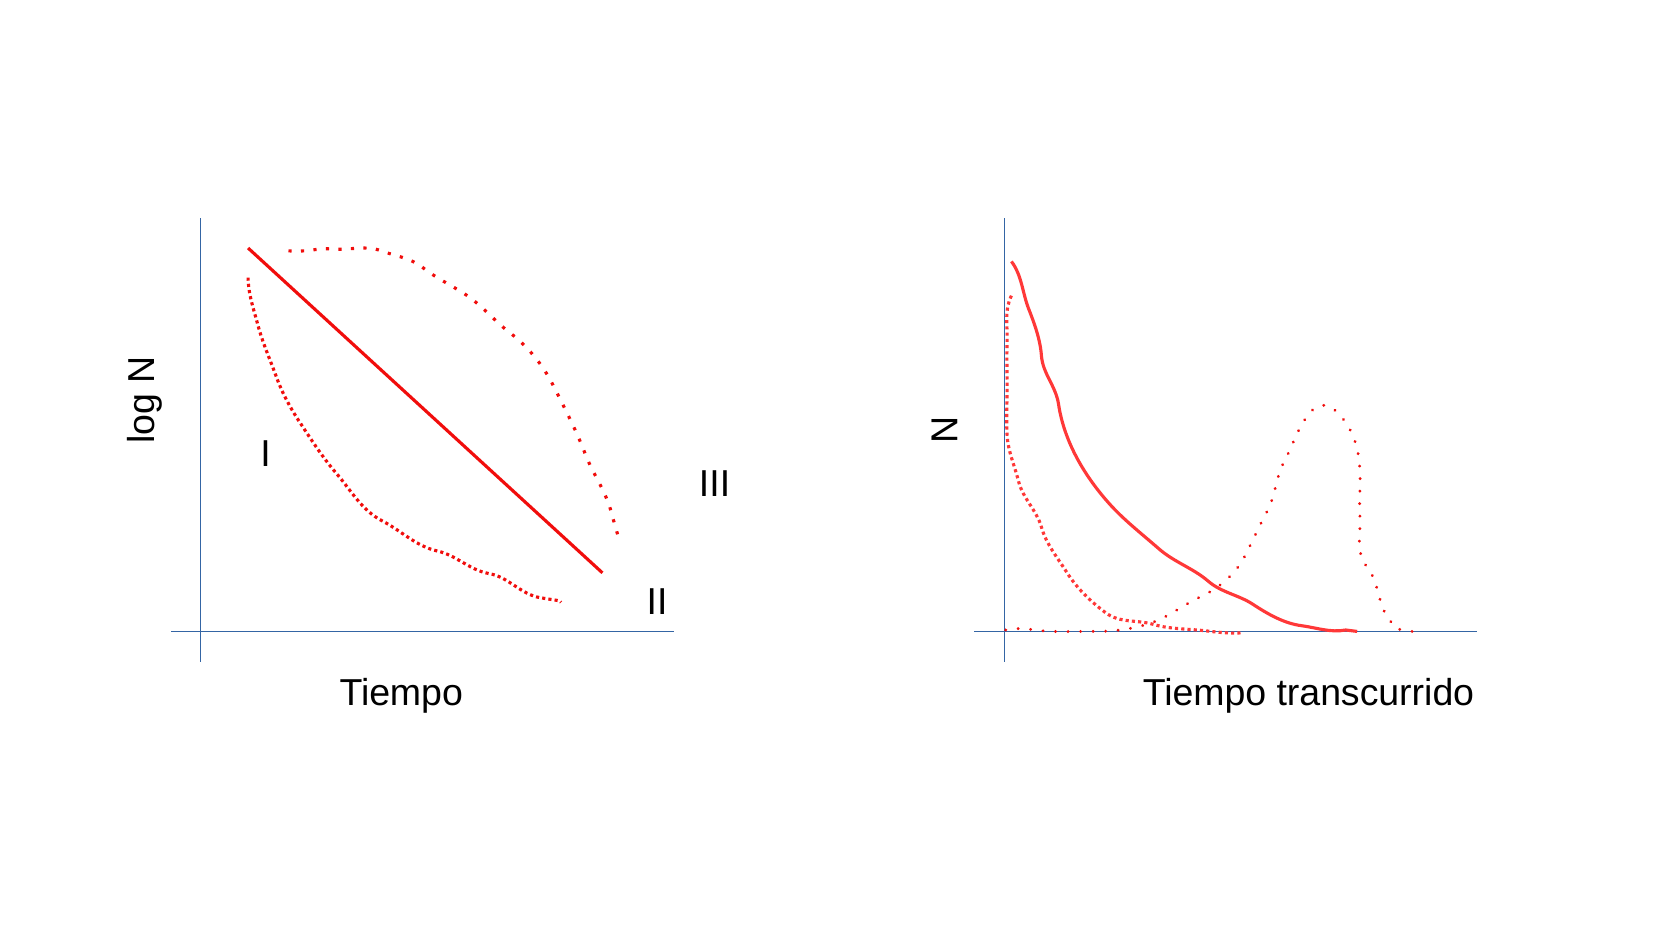

log N
N
I
III
II
Tiempo
Tiempo transcurrido